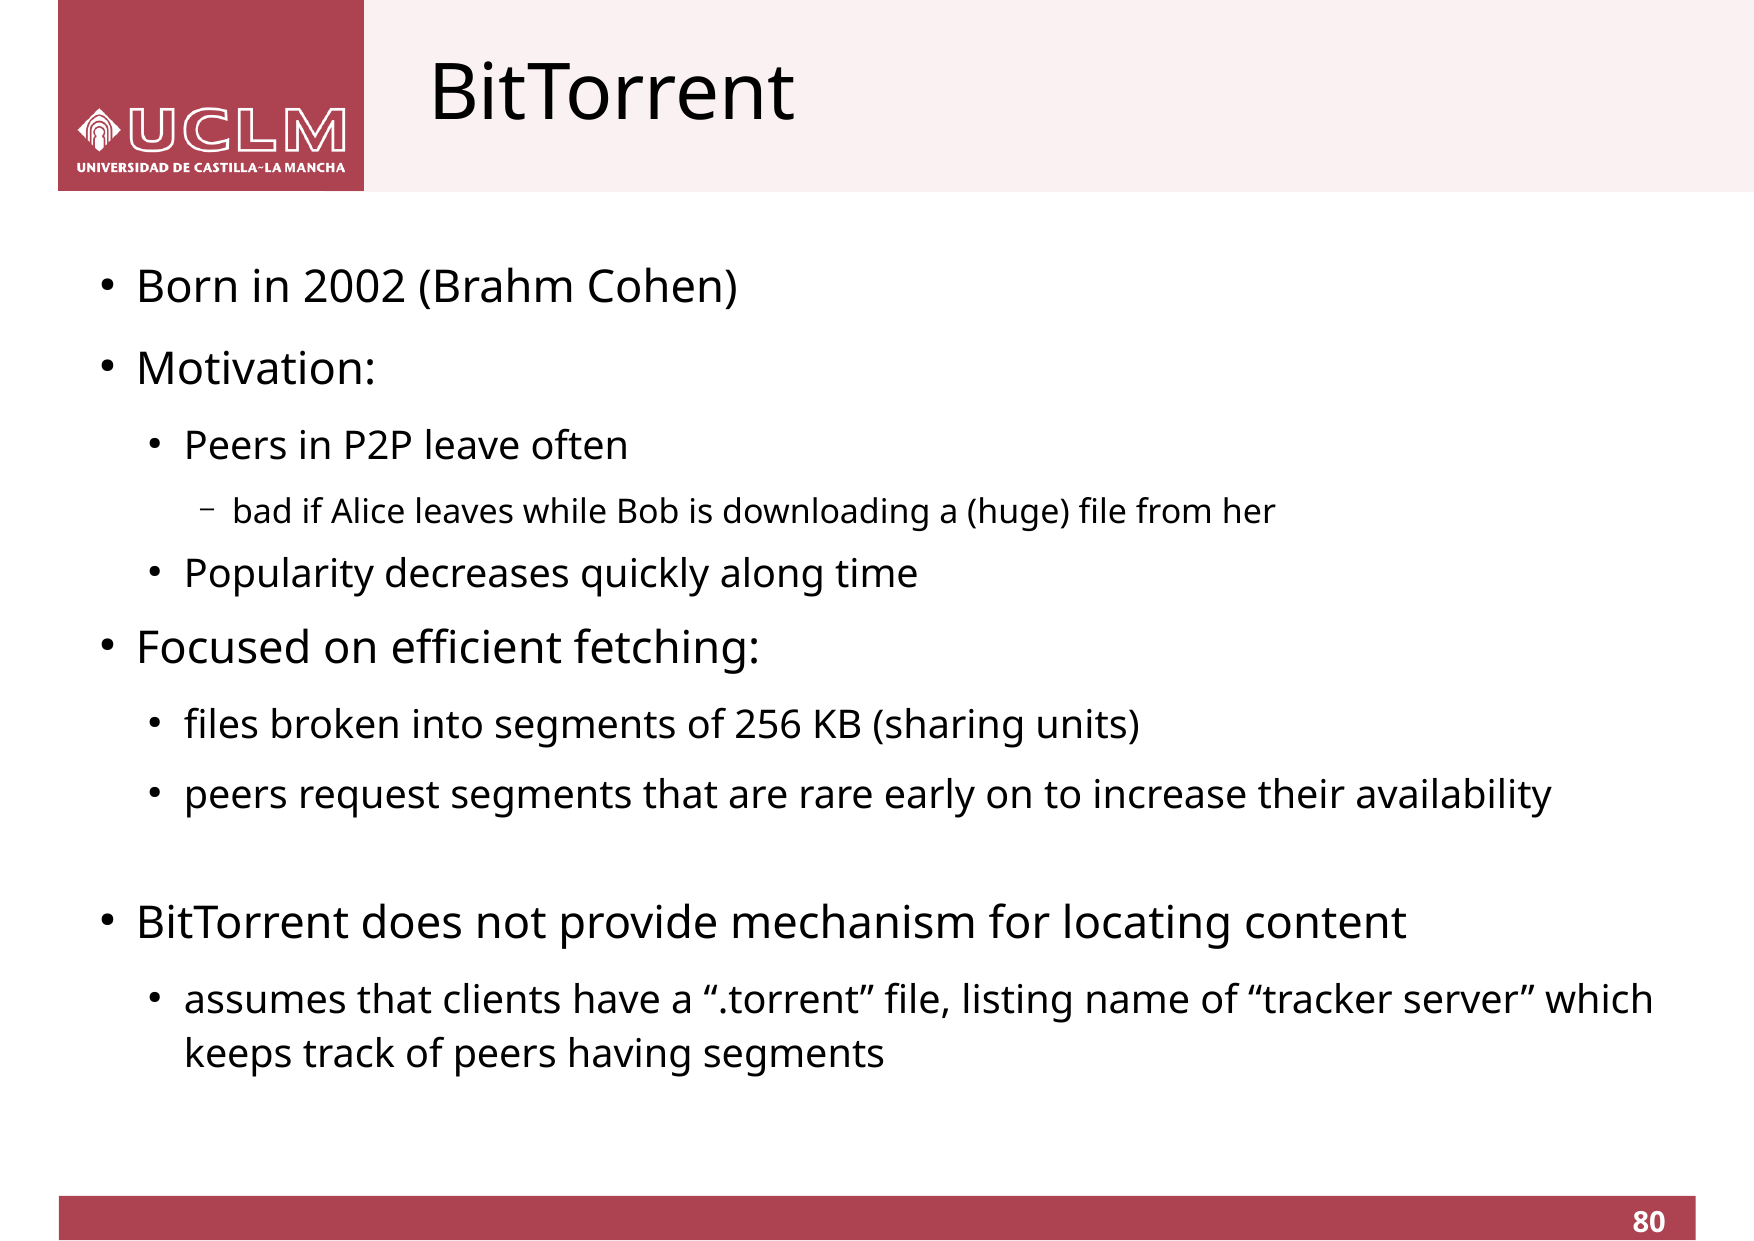

# BitTorrent
Born in 2002 (Brahm Cohen)
Motivation:
Peers in P2P leave often
bad if Alice leaves while Bob is downloading a (huge) file from her
Popularity decreases quickly along time
Focused on efficient fetching:
files broken into segments of 256 KB (sharing units)
peers request segments that are rare early on to increase their availability
BitTorrent does not provide mechanism for locating content
assumes that clients have a “.torrent” file, listing name of “tracker server” which keeps track of peers having segments
80